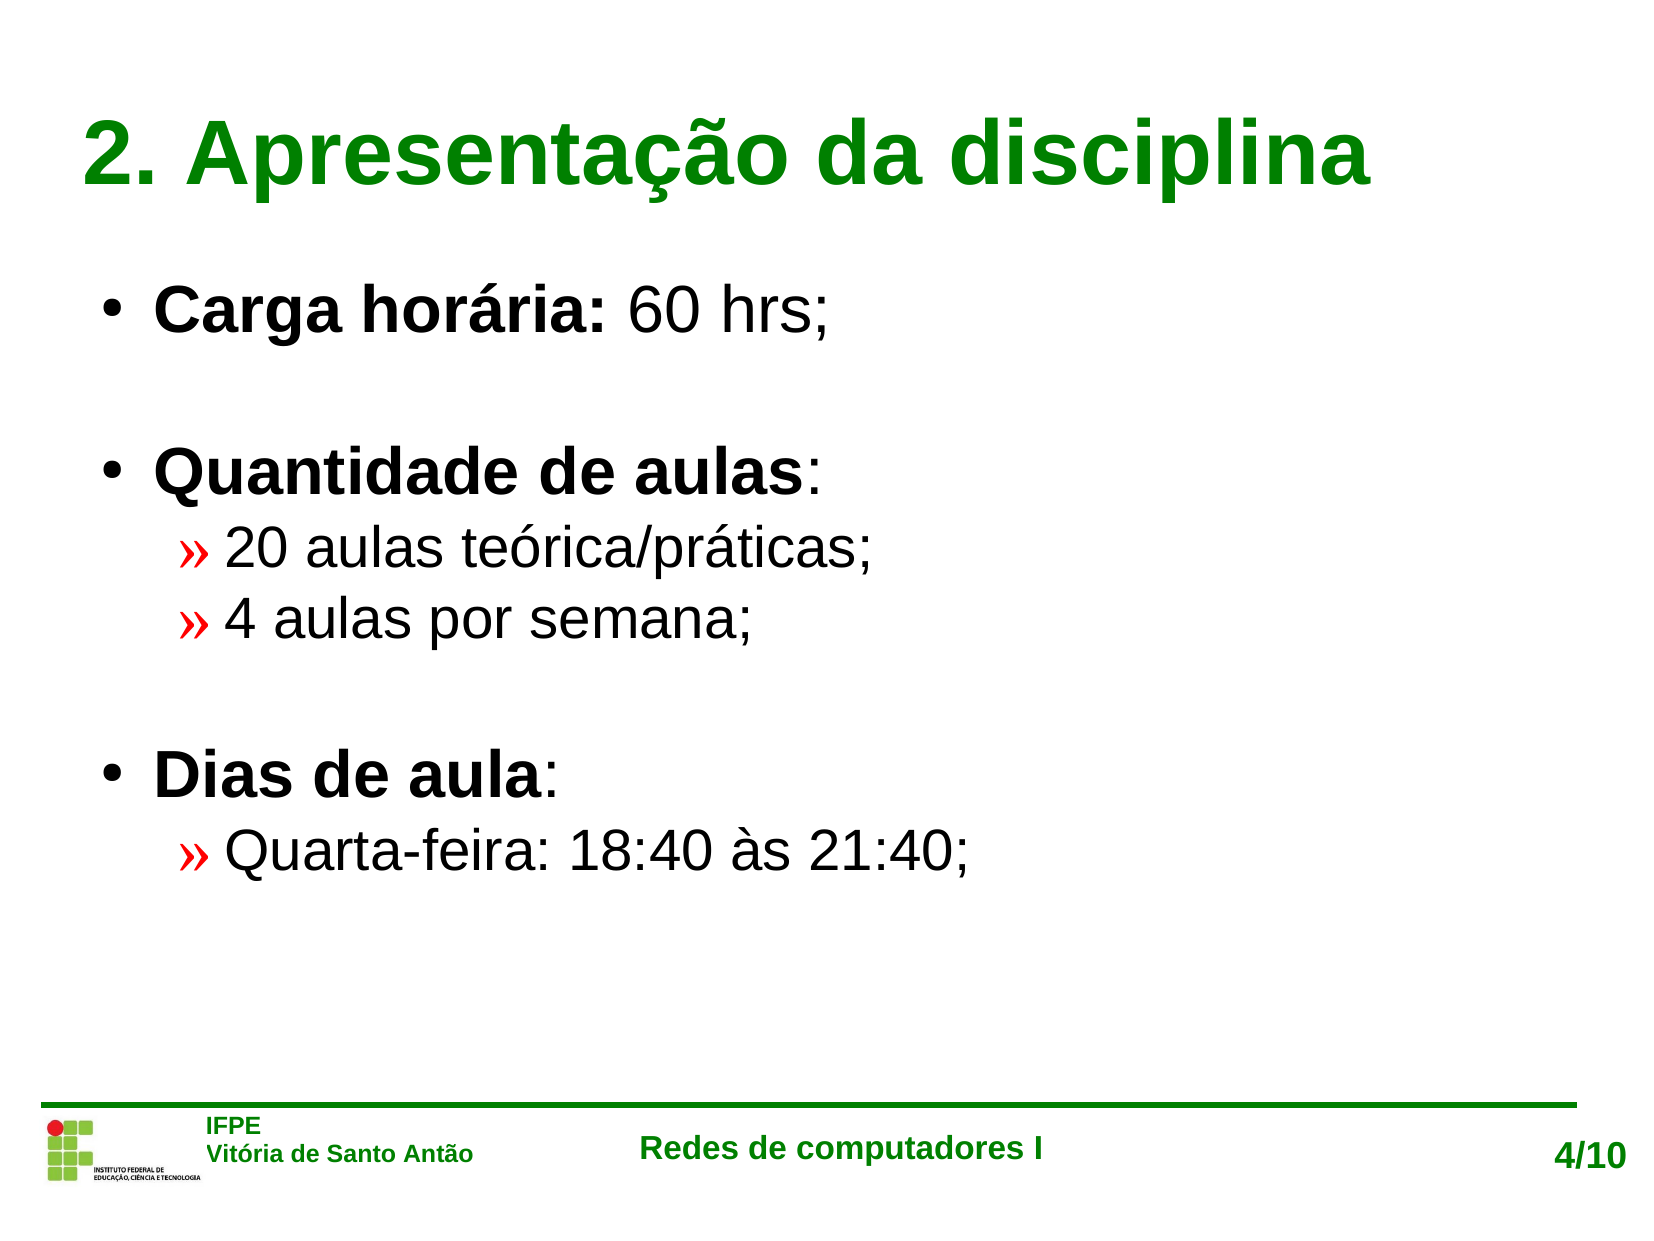

# 2. Apresentação da disciplina
Carga horária: 60 hrs;
Quantidade de aulas:
20 aulas teórica/práticas;
4 aulas por semana;
Dias de aula:
Quarta-feira: 18:40 às 21:40;